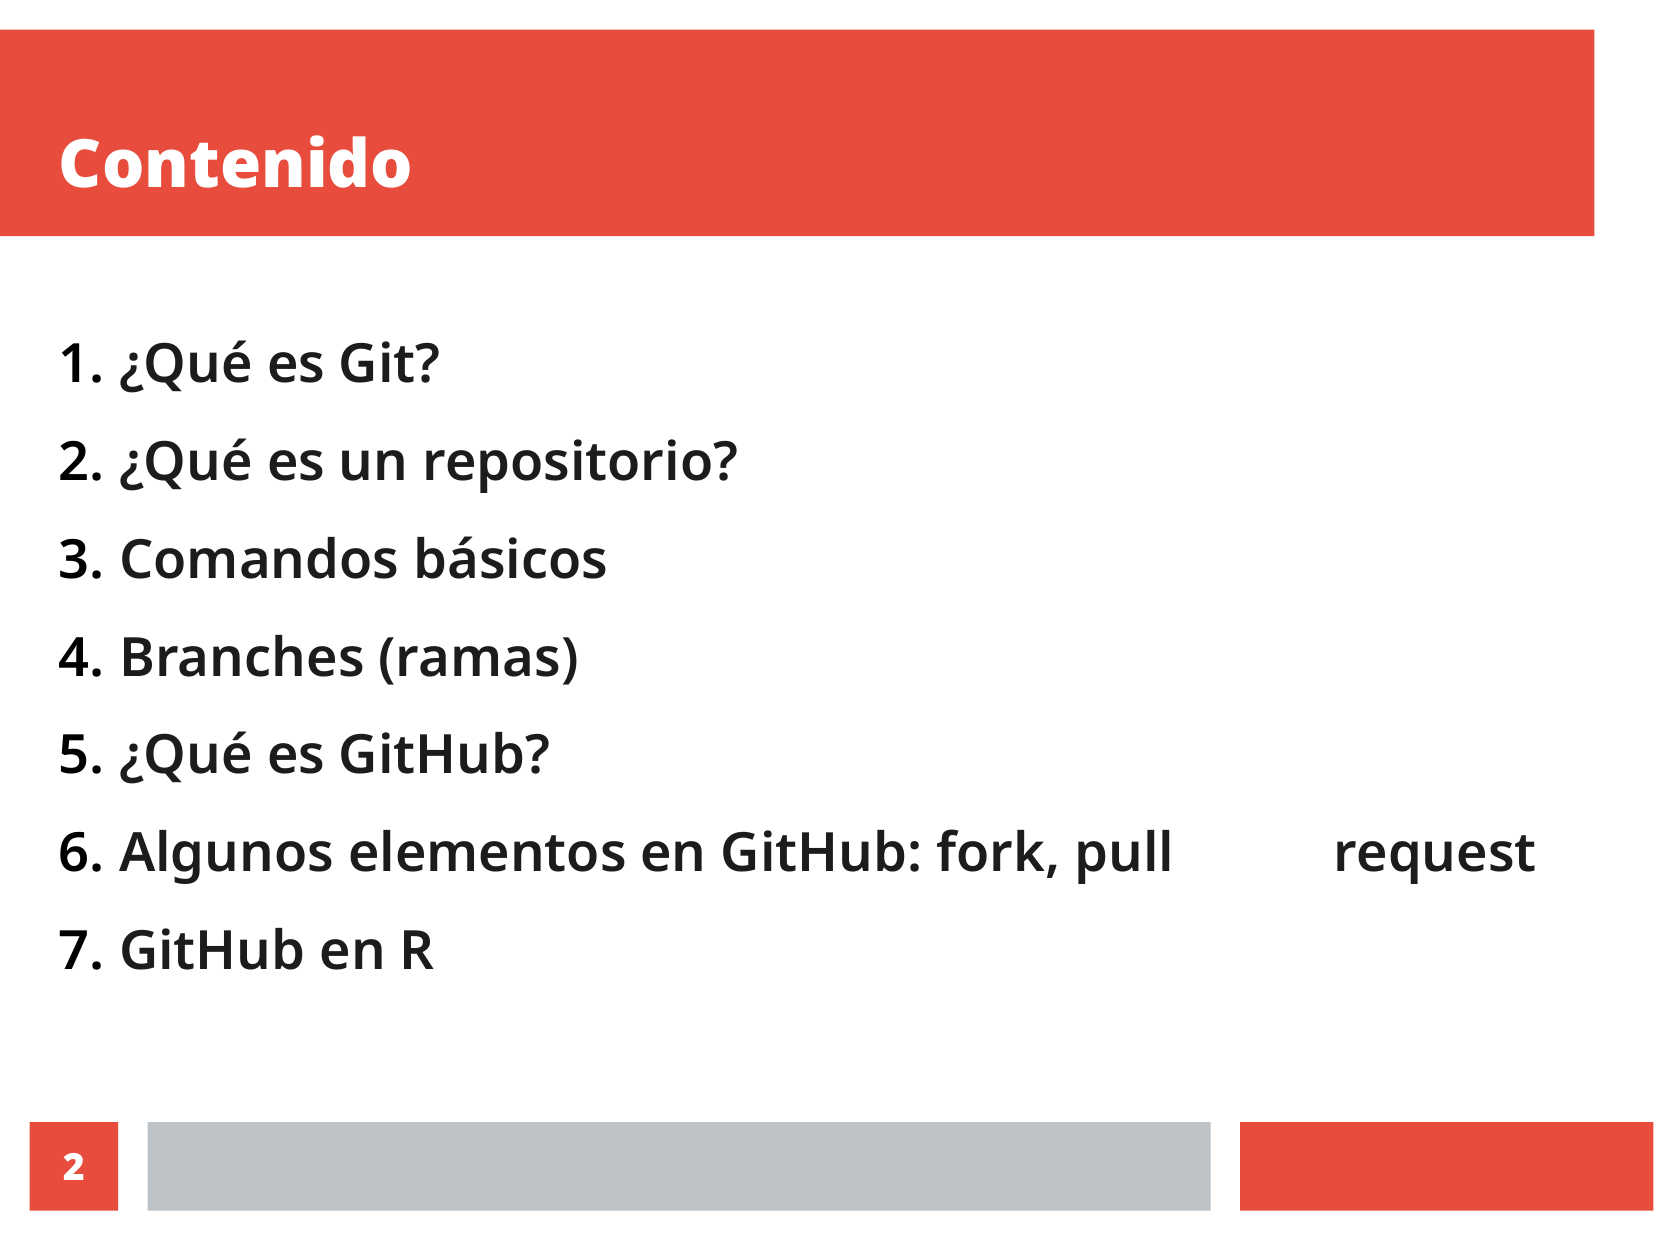

# Contenido
 ¿Qué es Git?
 ¿Qué es un repositorio?
 Comandos básicos
 Branches (ramas)
 ¿Qué es GitHub?
 Algunos elementos en GitHub: fork, pull 		request
 GitHub en R
2